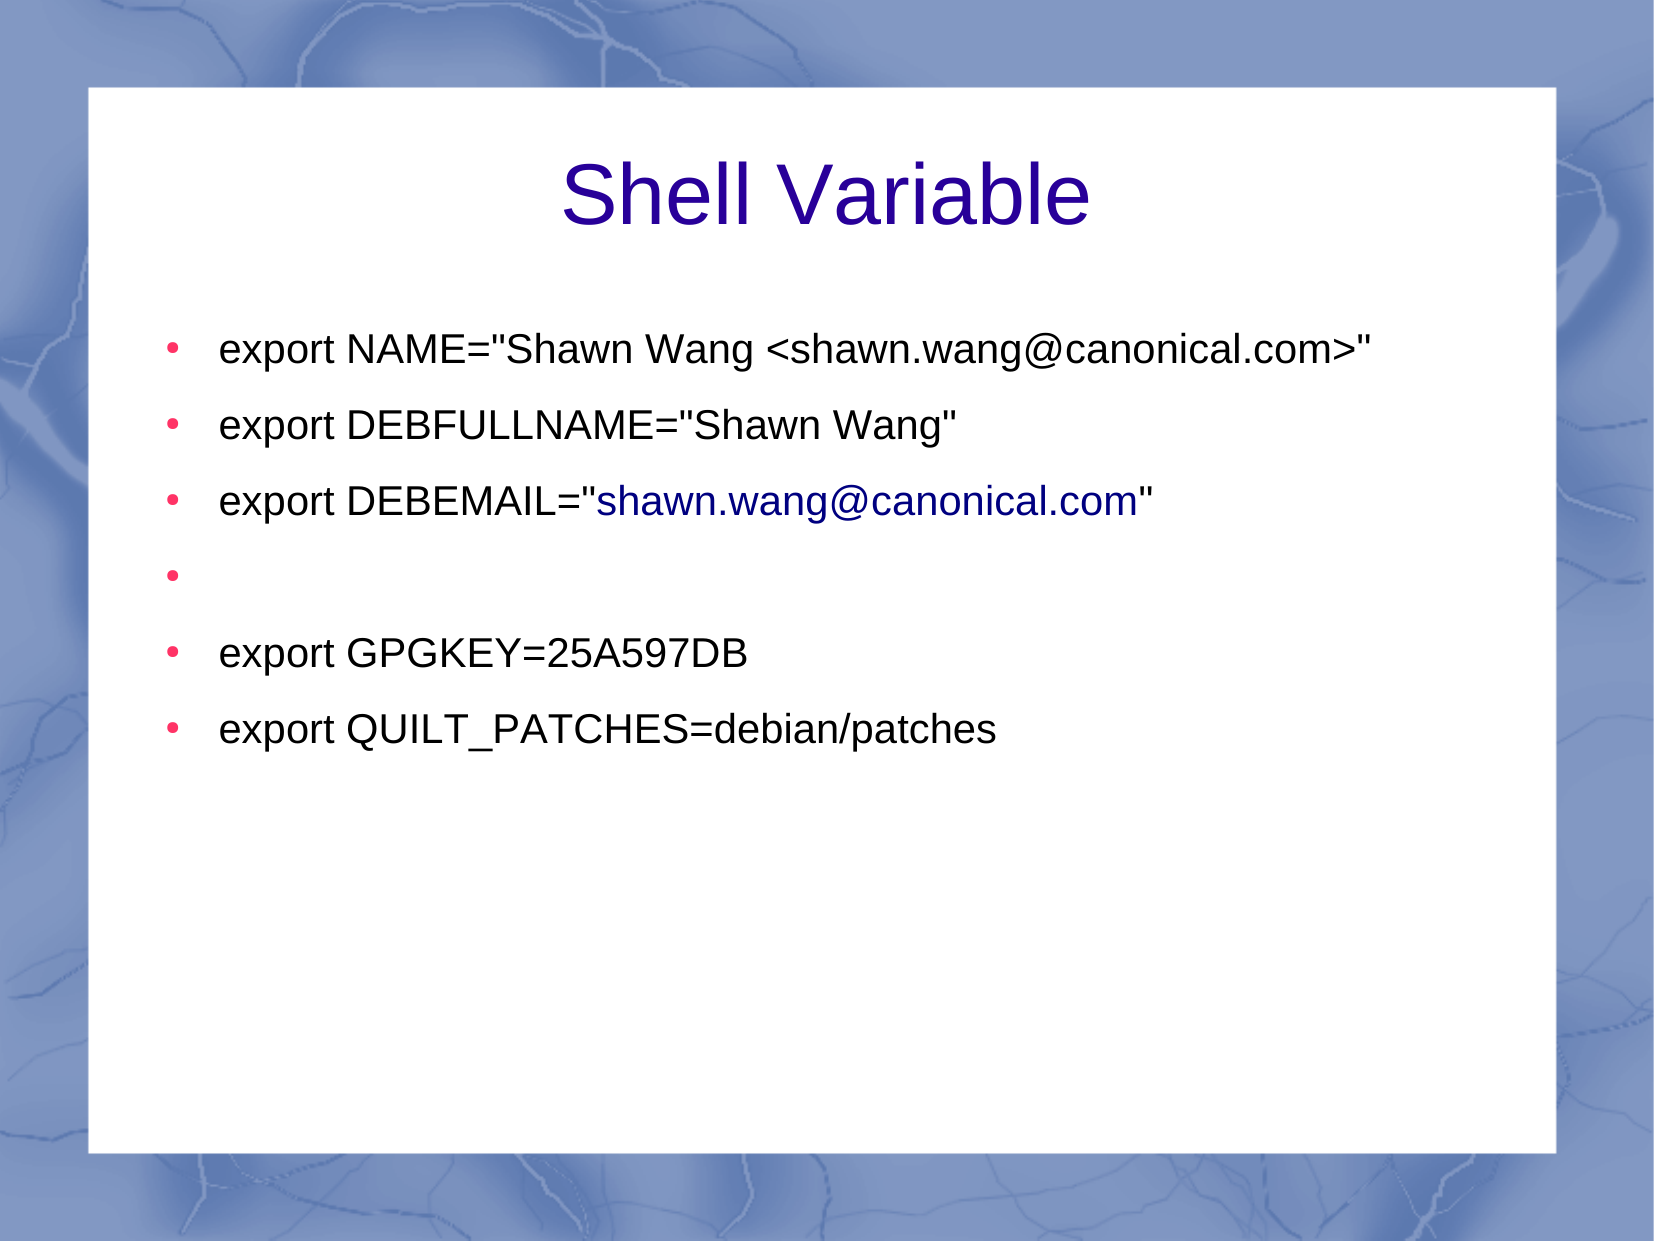

# Shell Variable
export NAME="Shawn Wang <shawn.wang@canonical.com>"
export DEBFULLNAME="Shawn Wang"
export DEBEMAIL="shawn.wang@canonical.com"
export GPGKEY=25A597DB
export QUILT_PATCHES=debian/patches